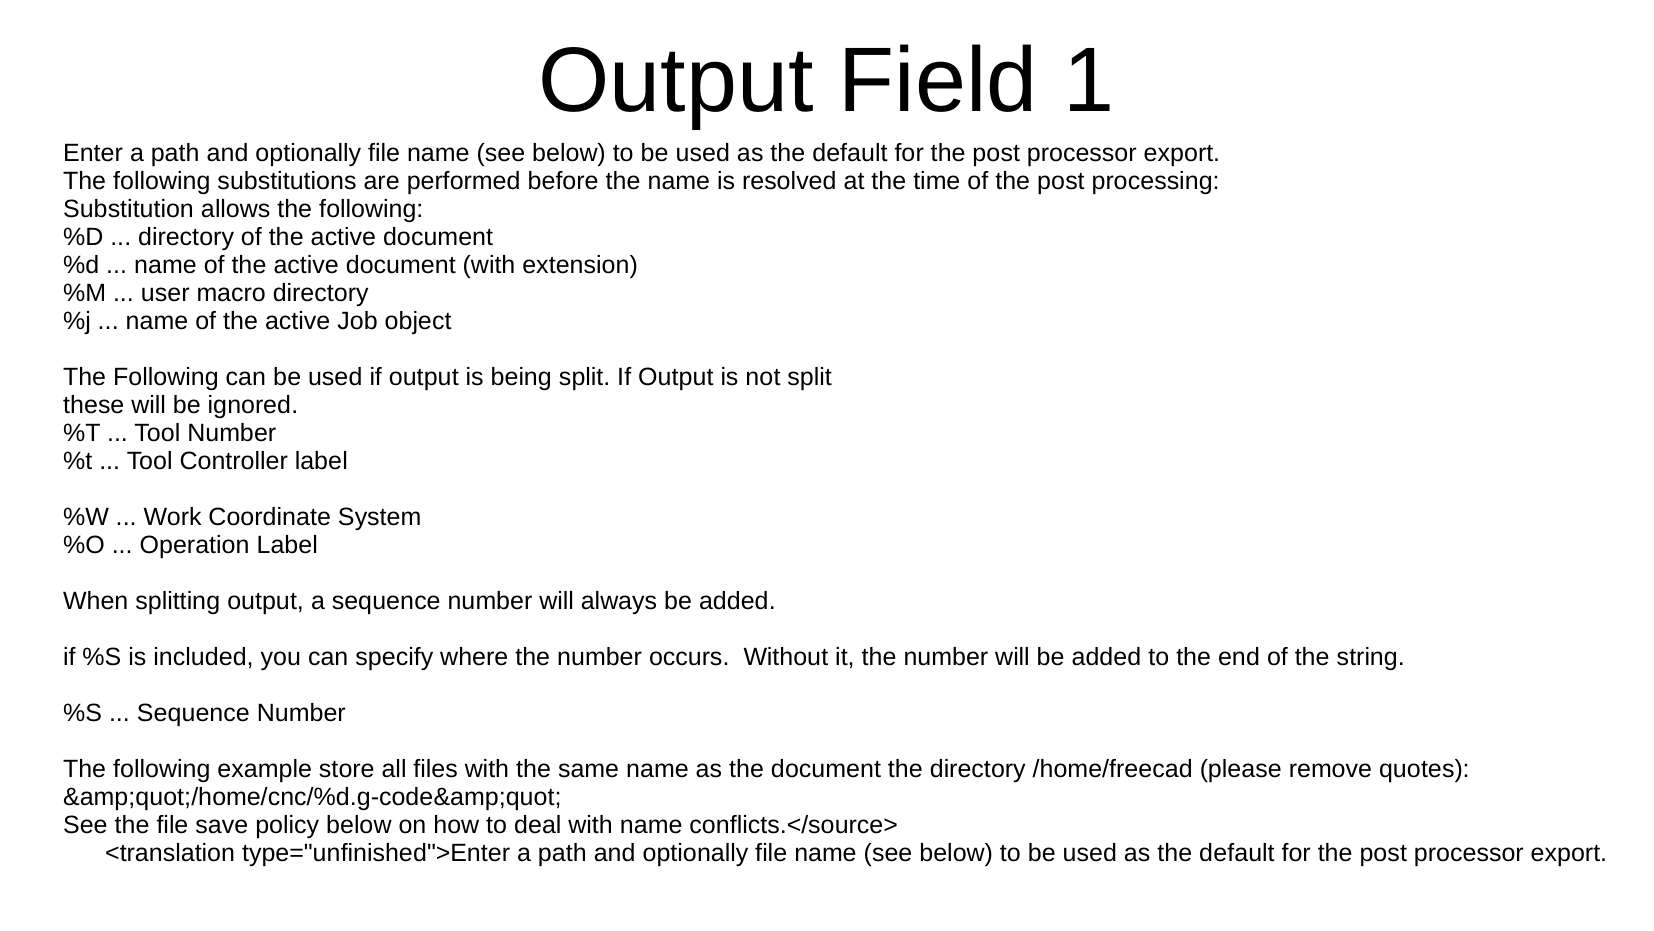

# Output Field 1
Enter a path and optionally file name (see below) to be used as the default for the post processor export.
The following substitutions are performed before the name is resolved at the time of the post processing:
Substitution allows the following:
%D ... directory of the active document
%d ... name of the active document (with extension)
%M ... user macro directory
%j ... name of the active Job object
The Following can be used if output is being split. If Output is not split
these will be ignored.
%T ... Tool Number
%t ... Tool Controller label
%W ... Work Coordinate System
%O ... Operation Label
When splitting output, a sequence number will always be added.
if %S is included, you can specify where the number occurs. Without it, the number will be added to the end of the string.
%S ... Sequence Number
The following example store all files with the same name as the document the directory /home/freecad (please remove quotes):
&amp;quot;/home/cnc/%d.g-code&amp;quot;
See the file save policy below on how to deal with name conflicts.</source>
 <translation type="unfinished">Enter a path and optionally file name (see below) to be used as the default for the post processor export.